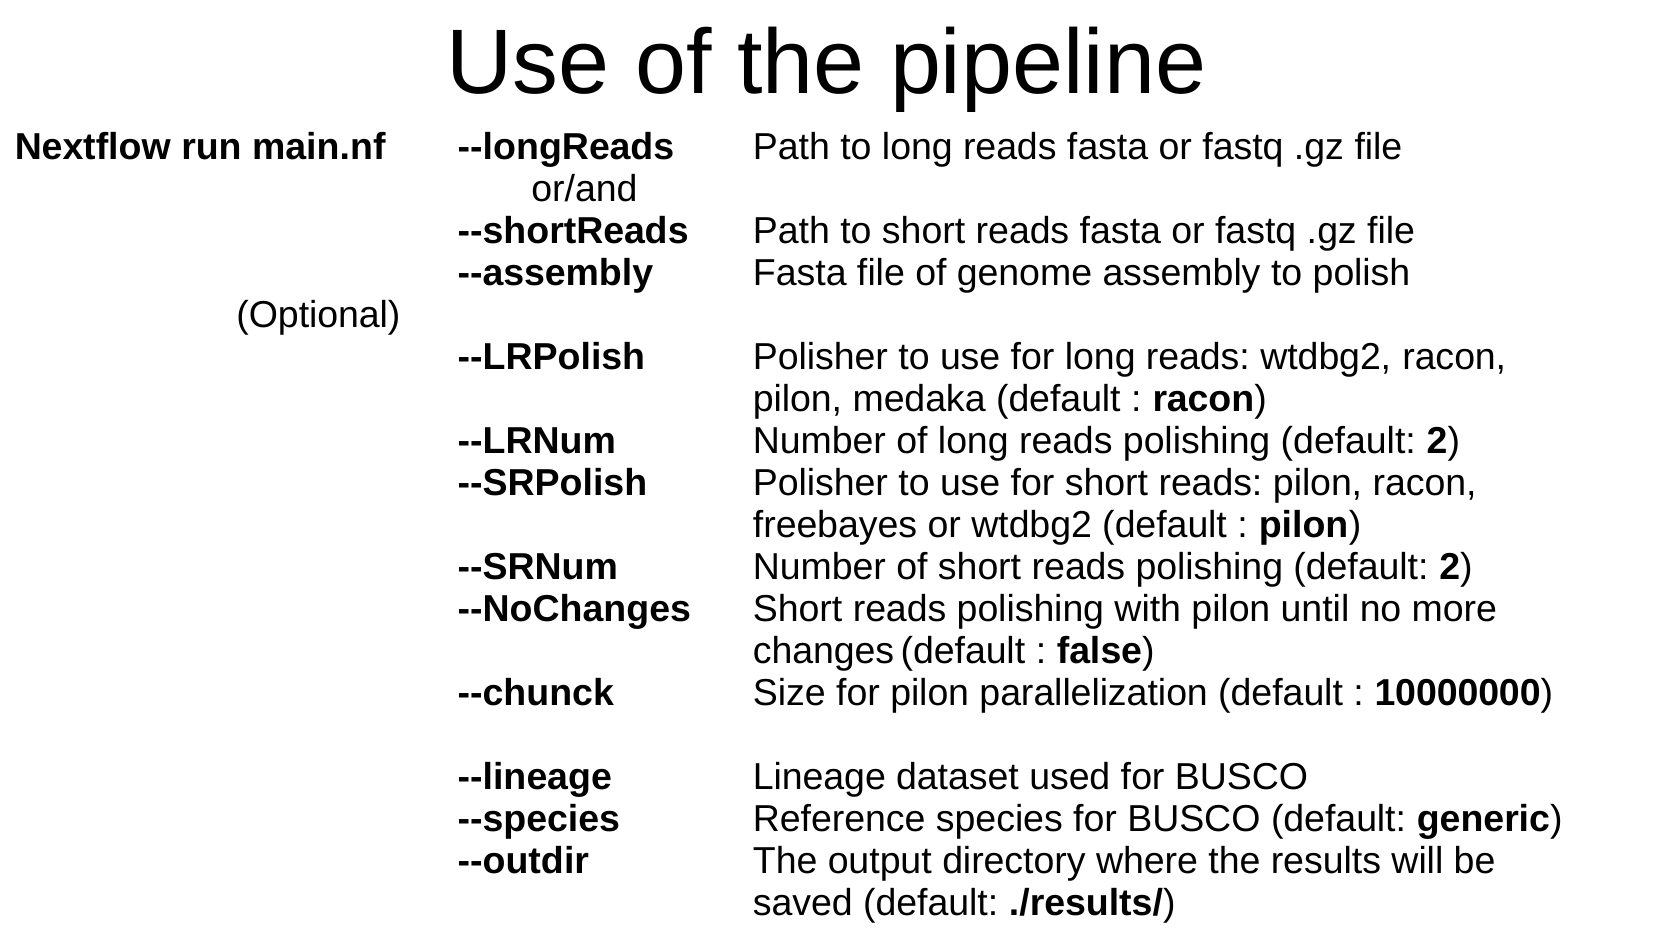

# Use of the pipeline
Nextflow run main.nf 	--longReads		Path to long reads fasta or fastq .gz file
							or/and
						--shortReads	Path to short reads fasta or fastq .gz file
						--assembly		Fasta file of genome assembly to polish
			(Optional)
						--LRPolish		Polisher to use for long reads: wtdbg2, racon,
										pilon, medaka (default : racon)
						--LRNum		Number of long reads polishing (default: 2)
						--SRPolish 		Polisher to use for short reads: pilon, racon,
										freebayes or wtdbg2 (default : pilon)
						--SRNum		Number of short reads polishing (default: 2)
						--NoChanges 	Short reads polishing with pilon until no more
										changes	(default : false)
						--chunck		Size for pilon parallelization (default : 10000000)
						--lineage	 	Lineage dataset used for BUSCO
						--species		Reference species for BUSCO (default: generic)
						--outdir			The output directory where the results will be
										saved (default: ./results/)